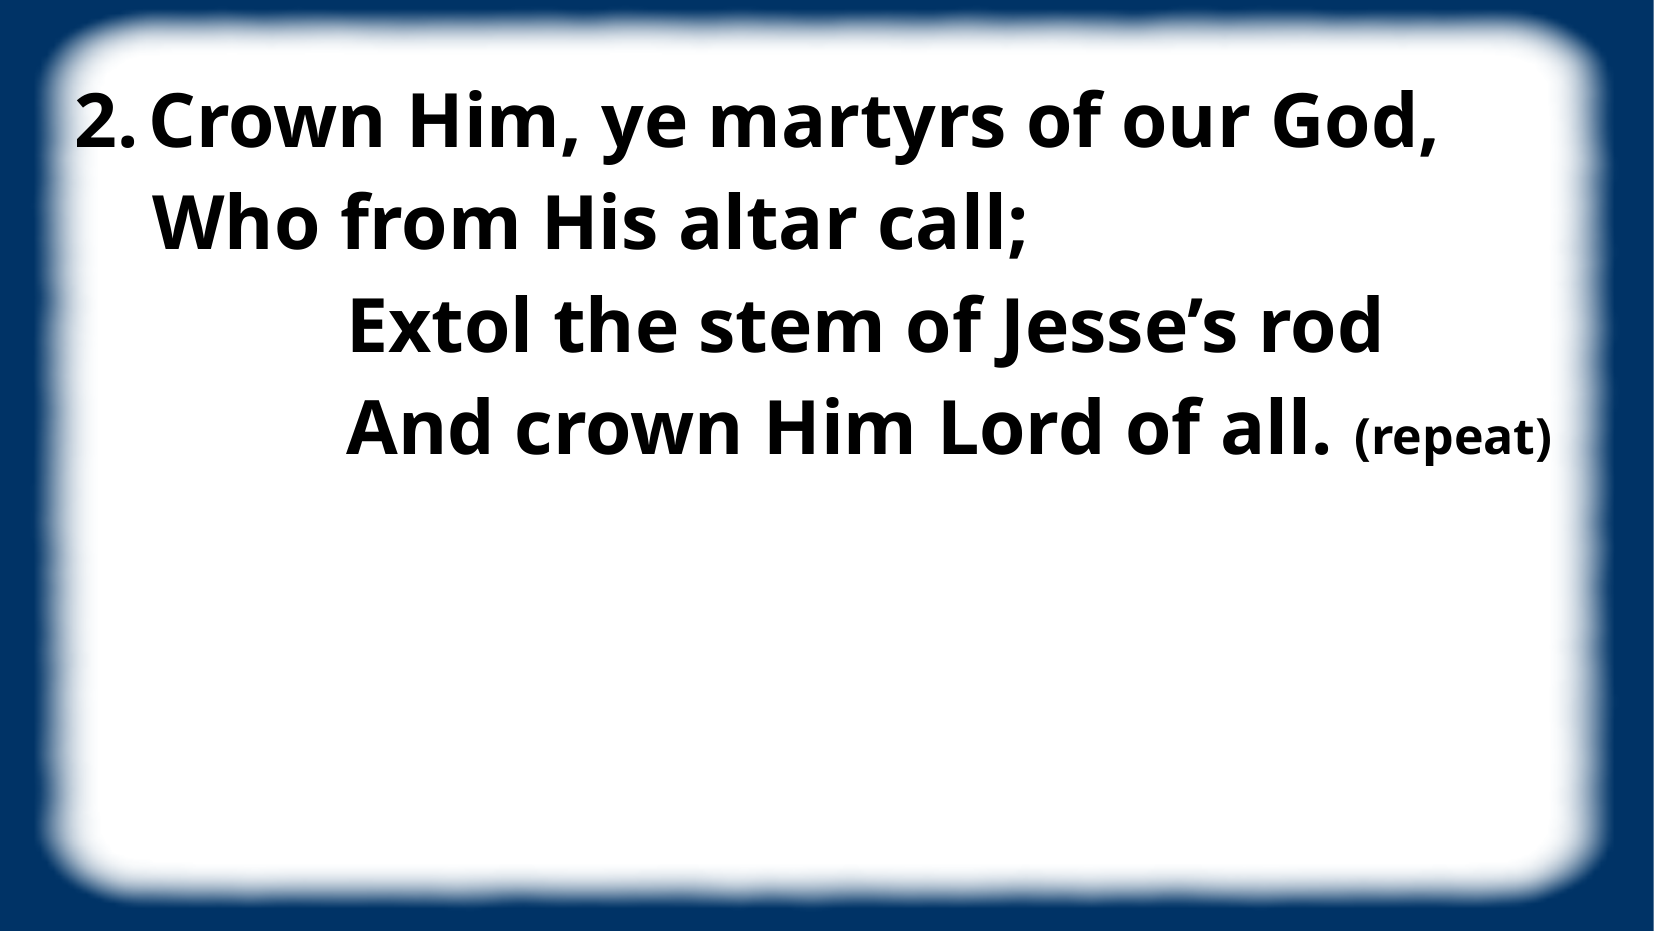

2.	Crown Him, ye martyrs of our God,
 Who from His altar call;
 Extol the stem of Jesse’s rod
 And crown Him Lord of all. (repeat)